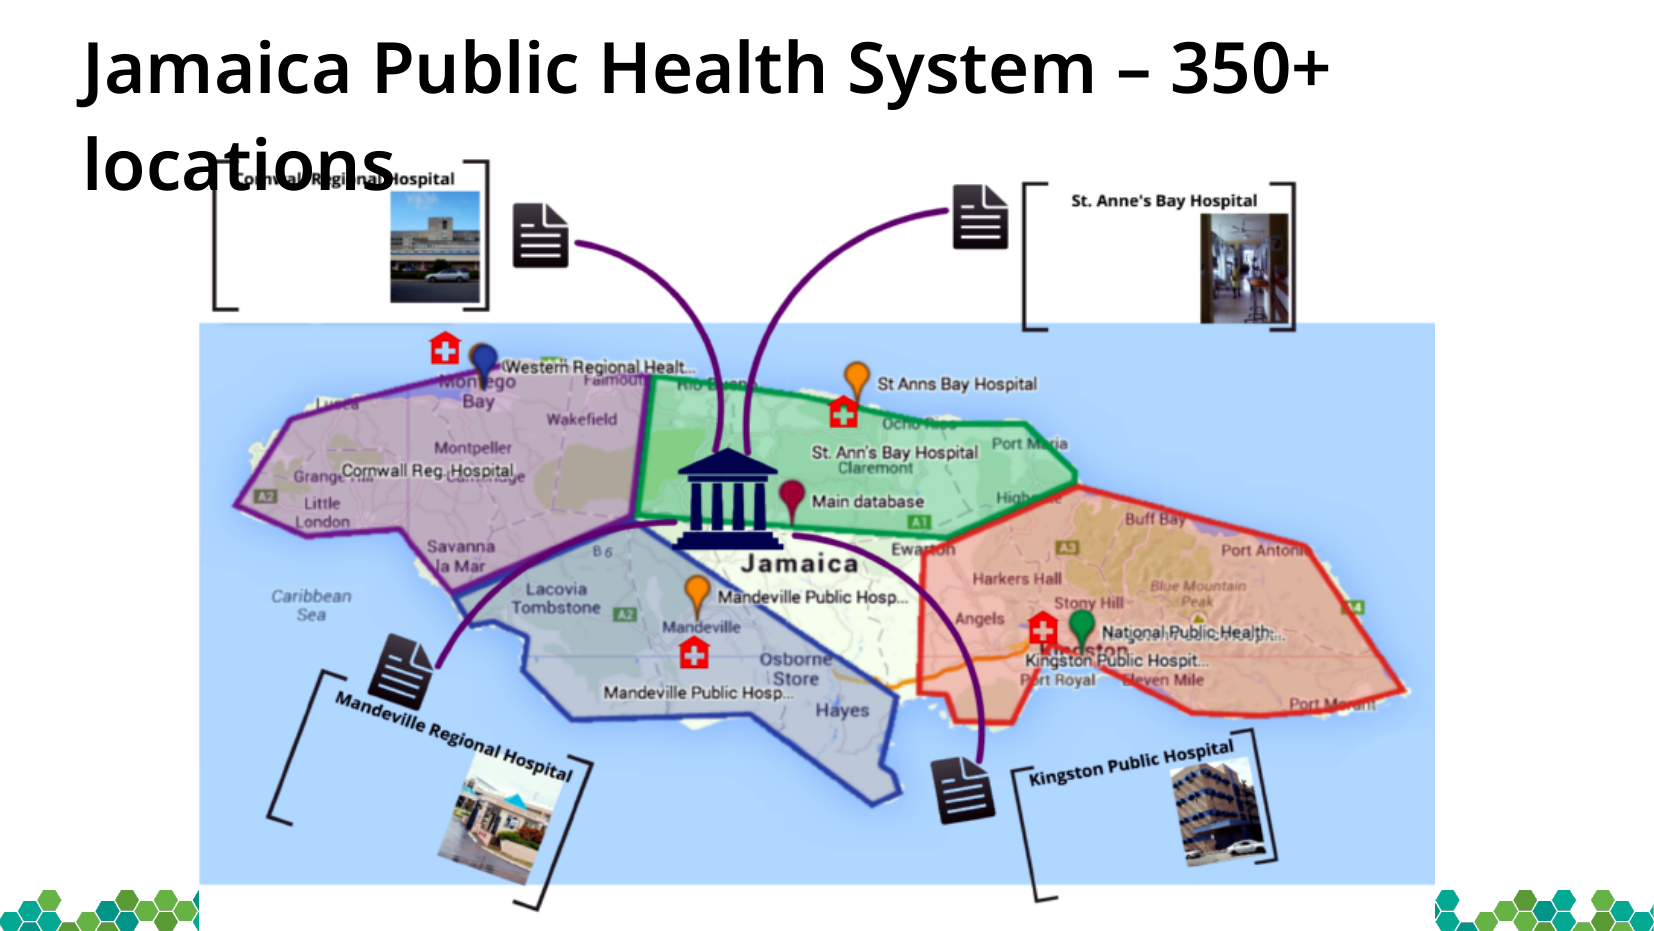

# Jamaica Public Health System – 350+ locations